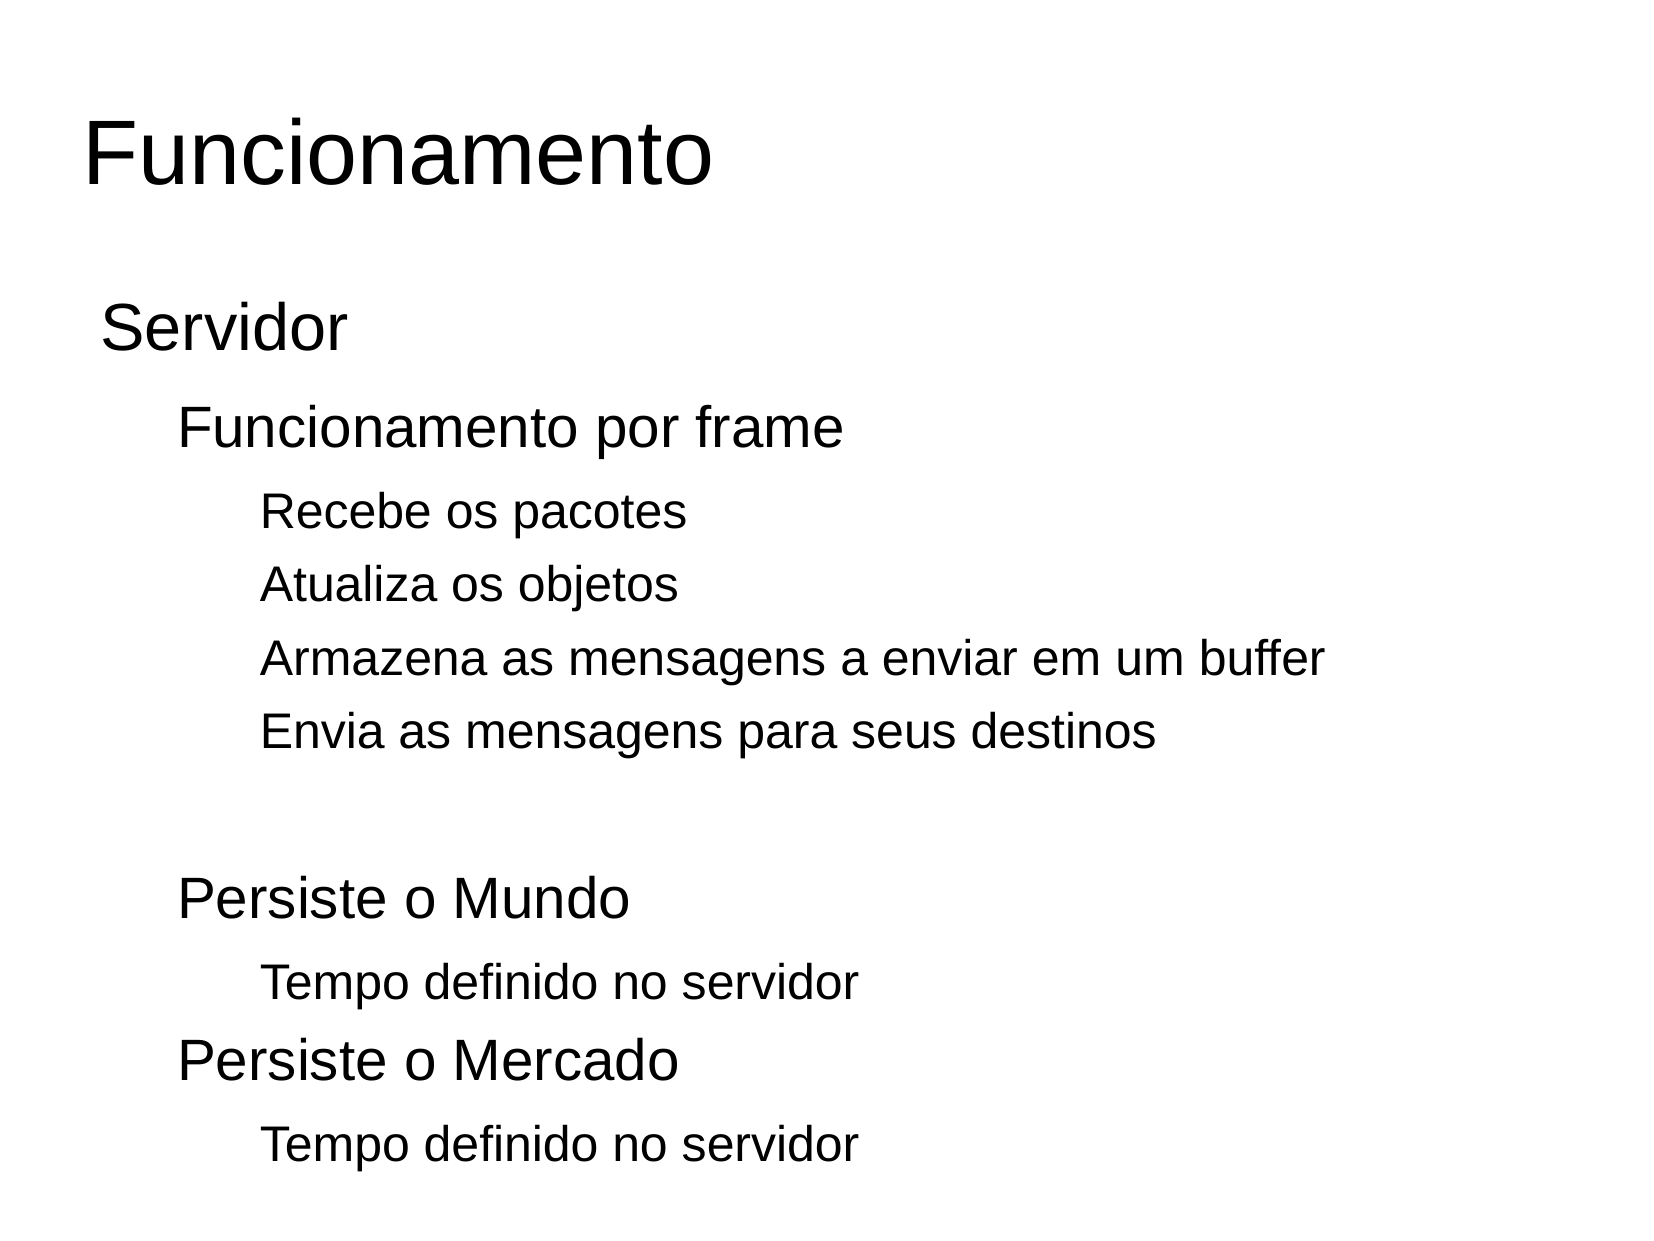

# Funcionamento
Servidor
Funcionamento por frame
Recebe os pacotes
Atualiza os objetos
Armazena as mensagens a enviar em um buffer
Envia as mensagens para seus destinos
Persiste o Mundo
Tempo definido no servidor
Persiste o Mercado
Tempo definido no servidor